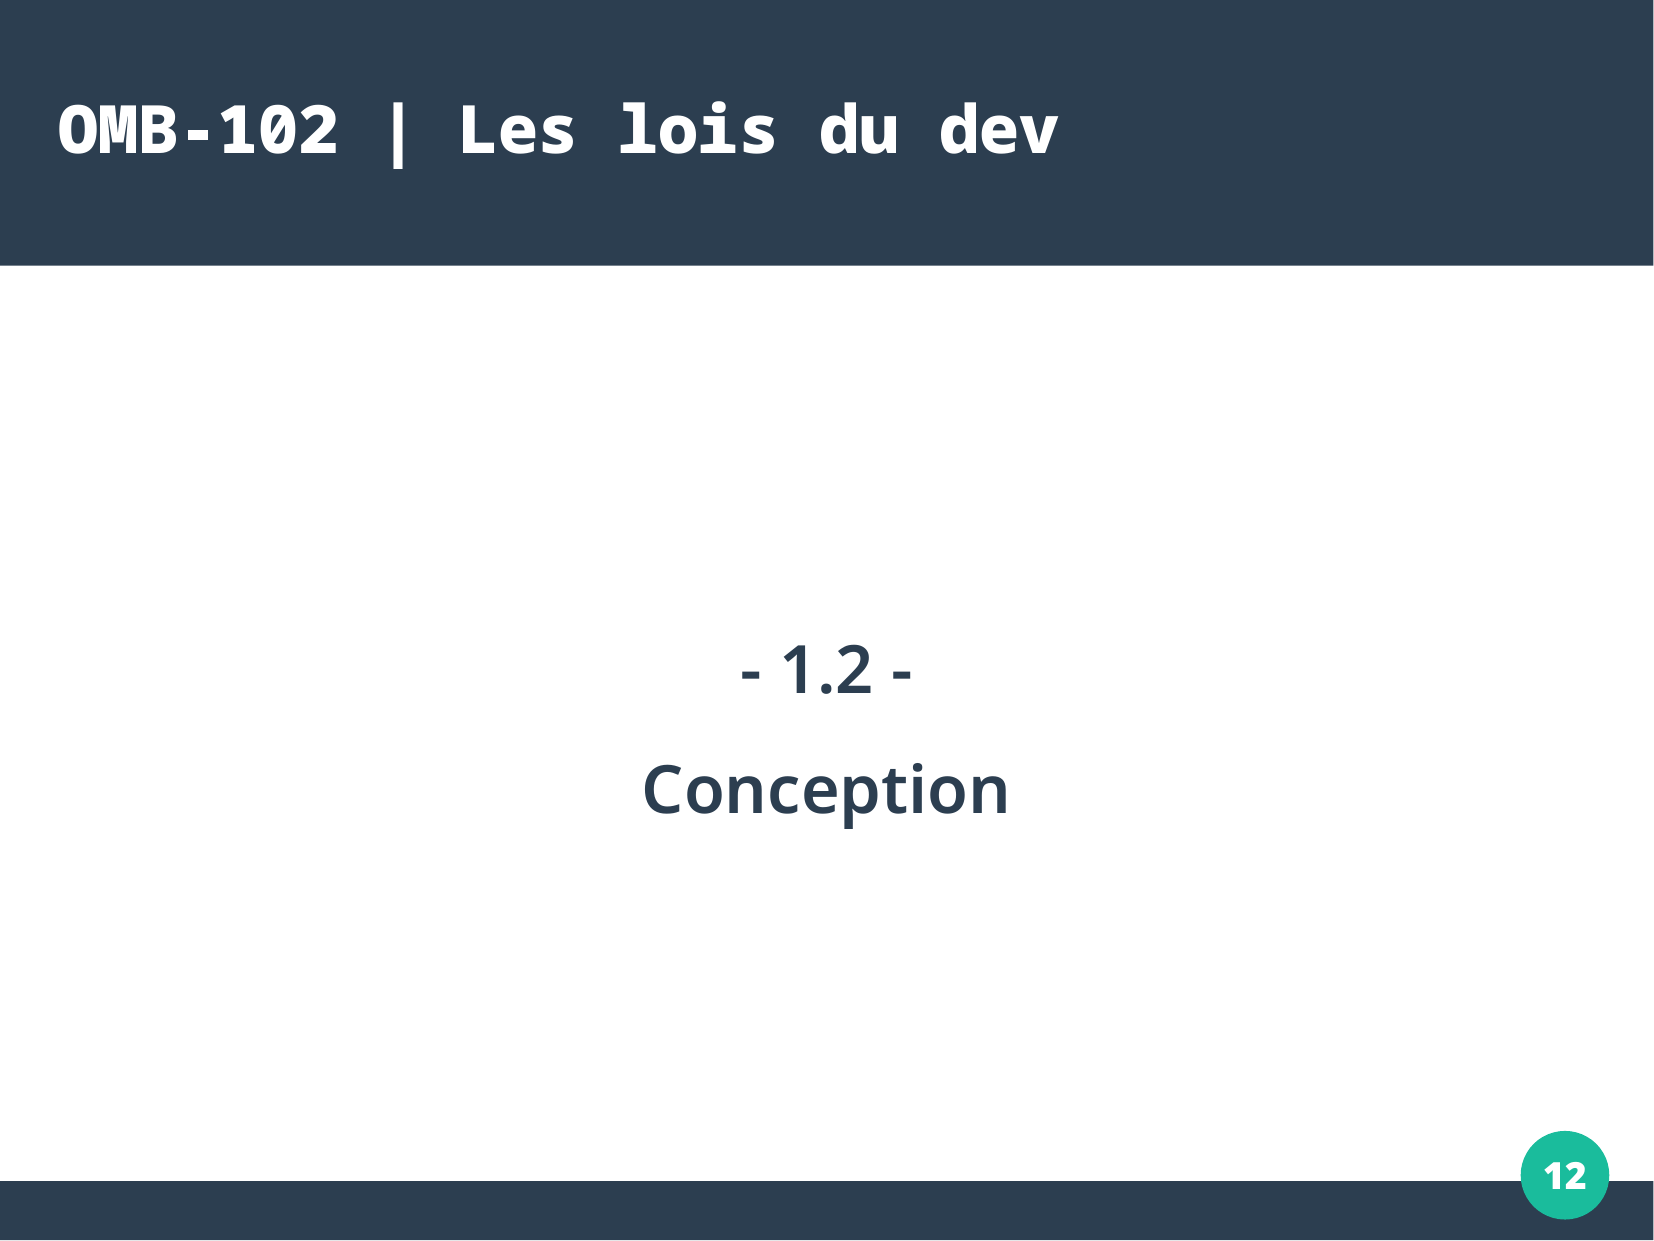

# OMB-102 | Les lois du dev
- 1.2 -
Conception
12